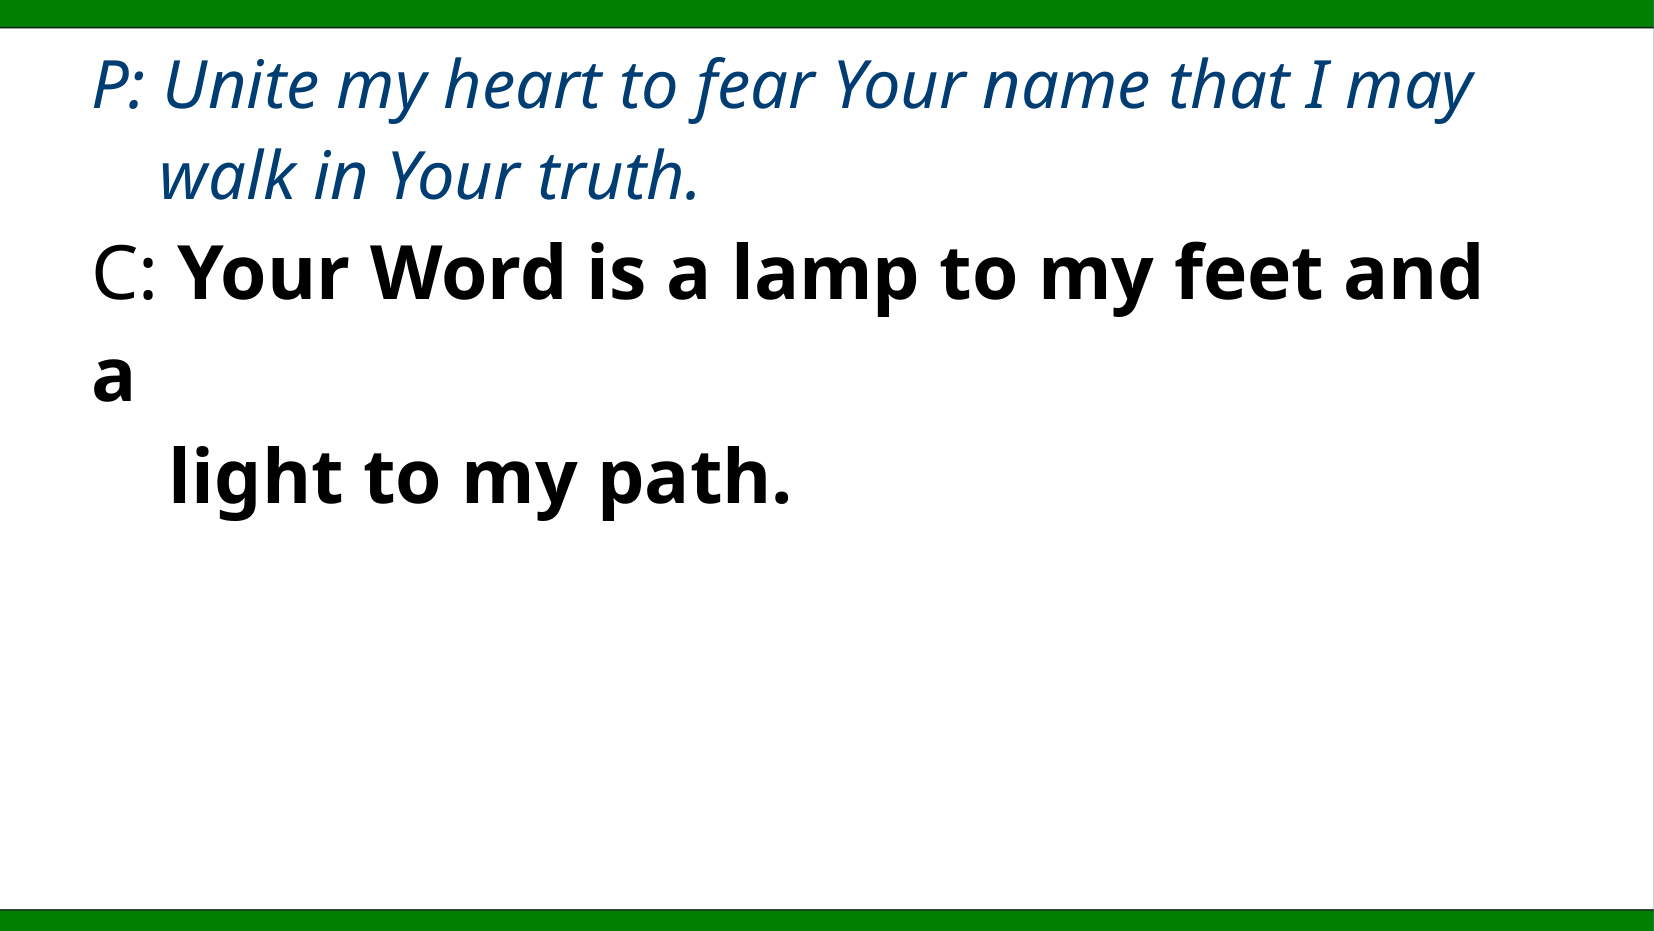

P: Unite my heart to fear Your name that I may
 walk in Your truth.
C: Your Word is a lamp to my feet and a
 light to my path.